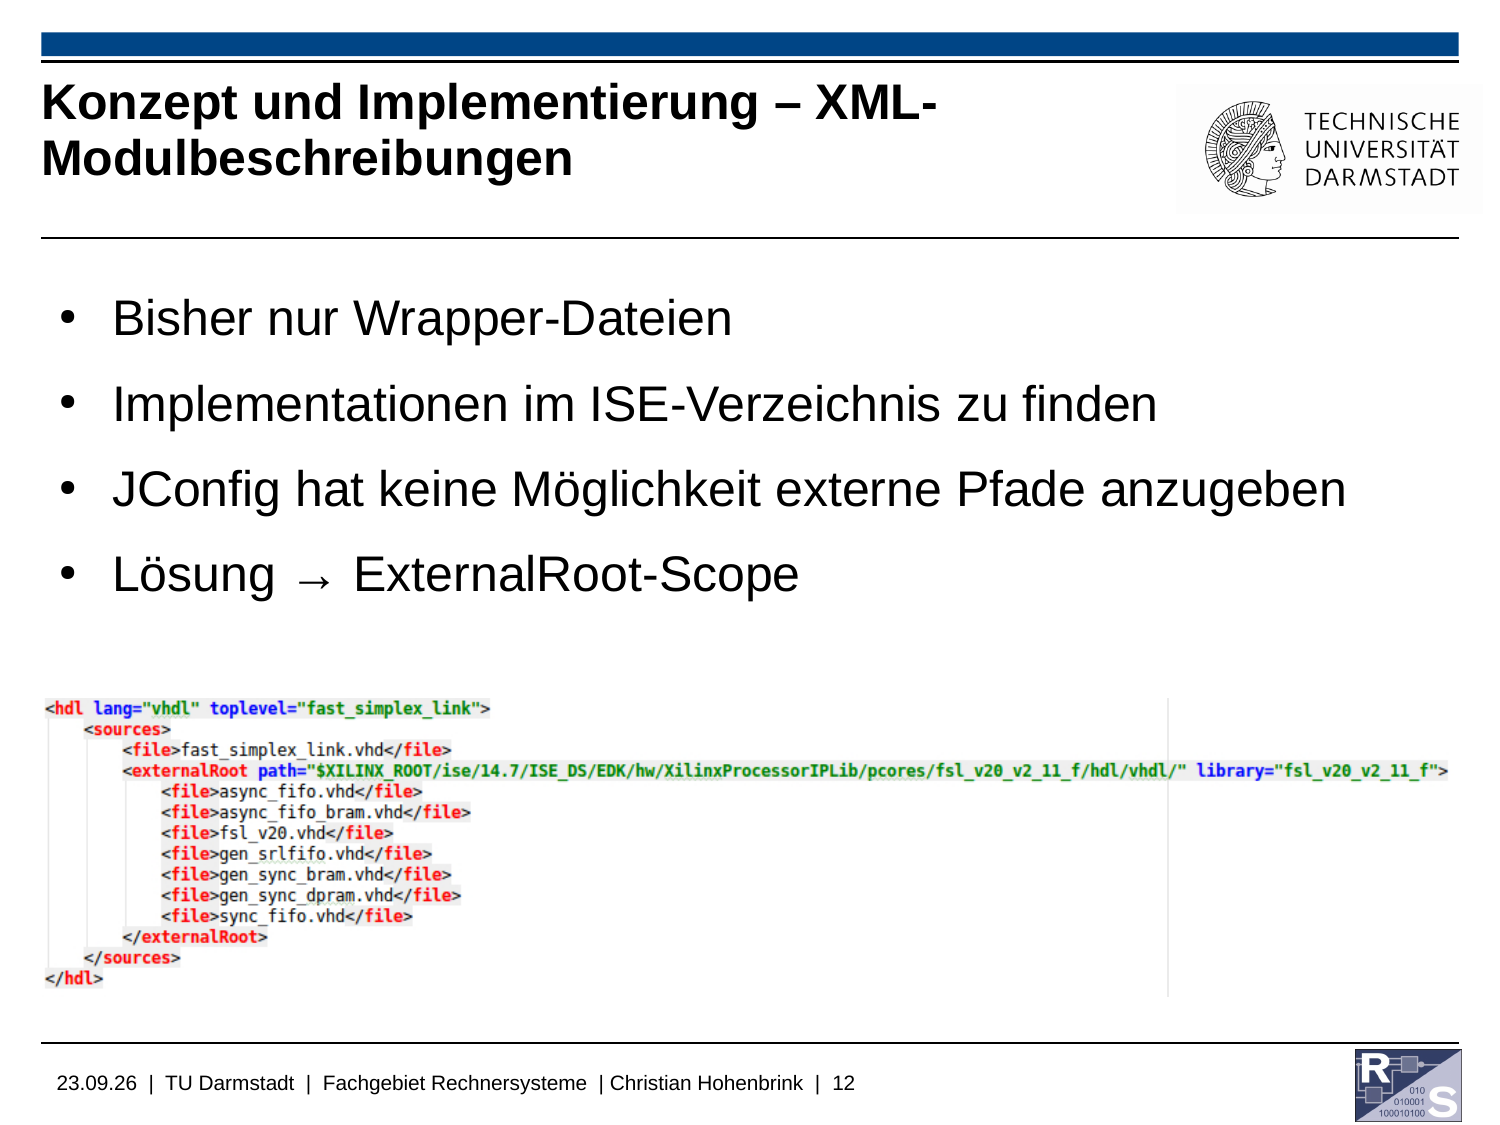

# Konzept und Implementierung – XML-Modulbeschreibungen
Bisher nur Wrapper-Dateien
Implementationen im ISE-Verzeichnis zu finden
JConfig hat keine Möglichkeit externe Pfade anzugeben
Lösung → ExternalRoot-Scope